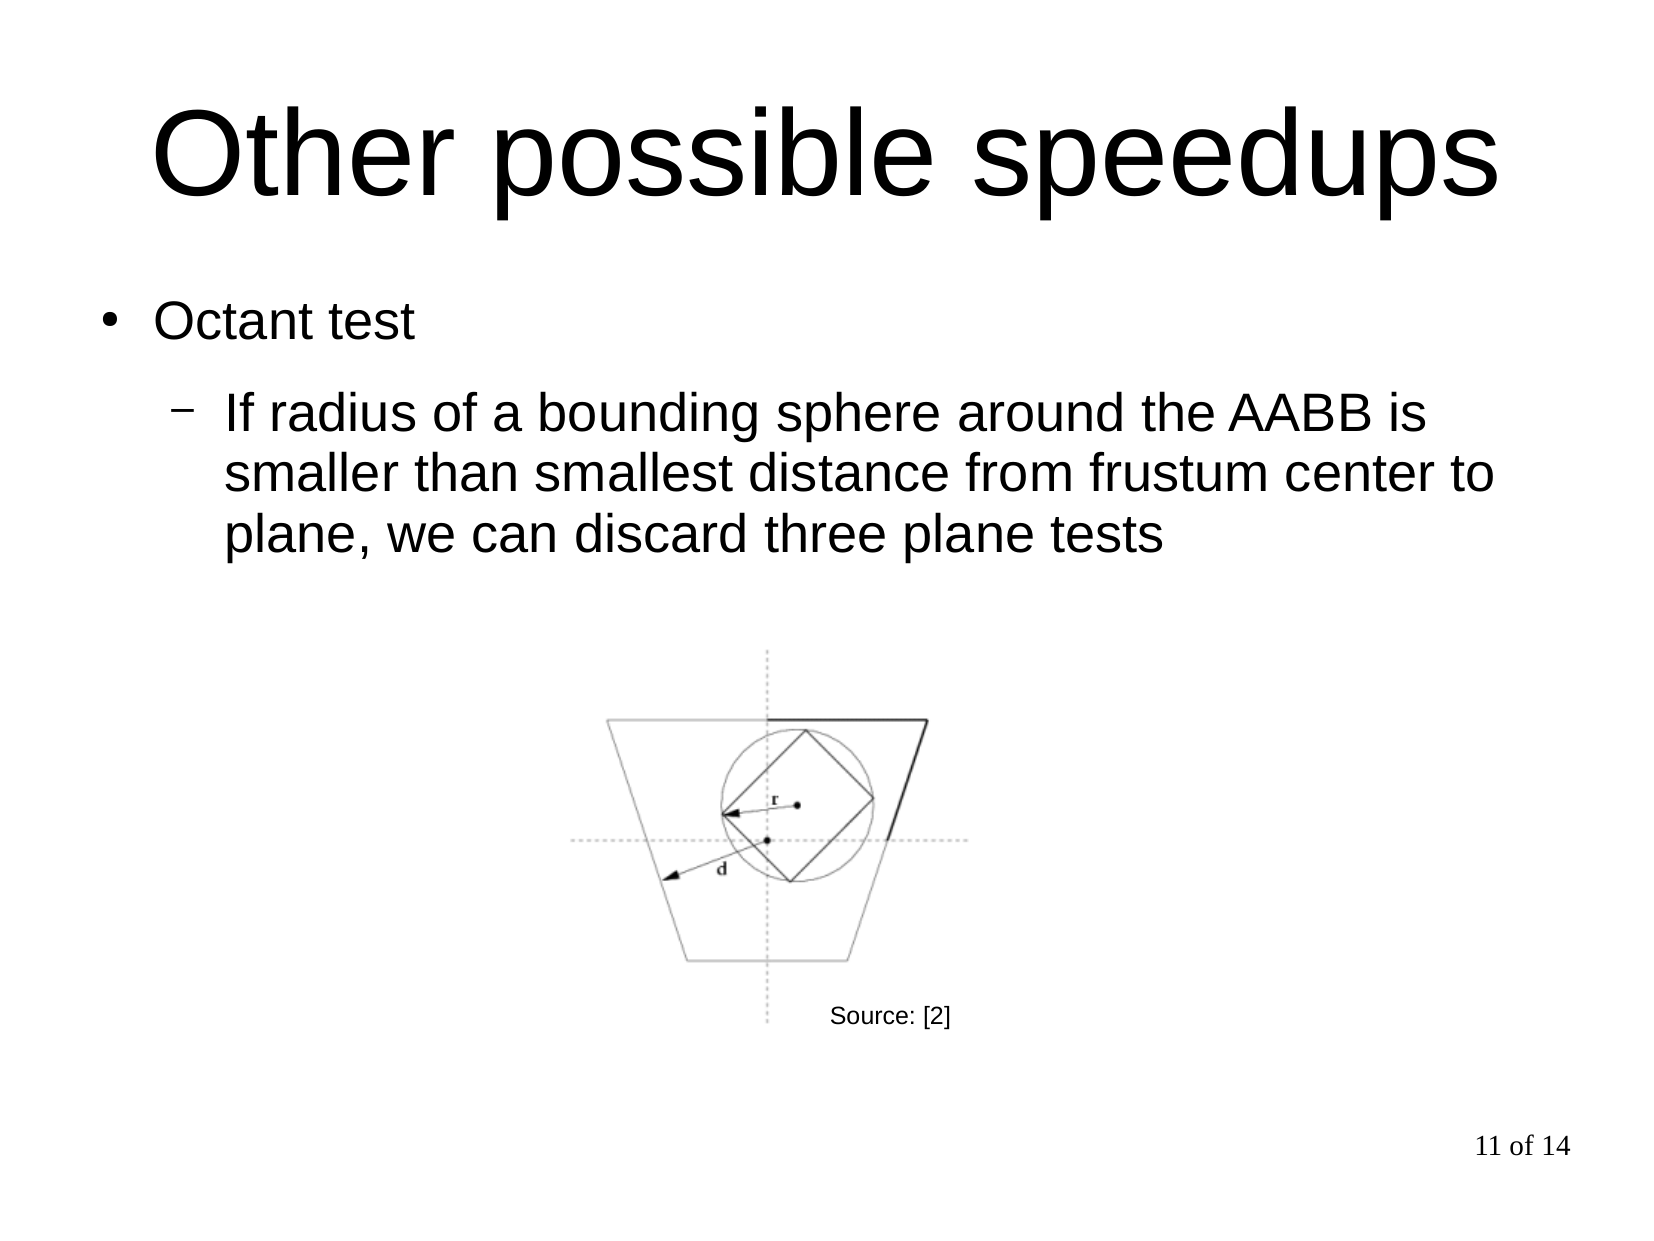

# Other possible speedups
Octant test
If radius of a bounding sphere around the AABB is smaller than smallest distance from frustum center to plane, we can discard three plane tests
Source: [2]
11